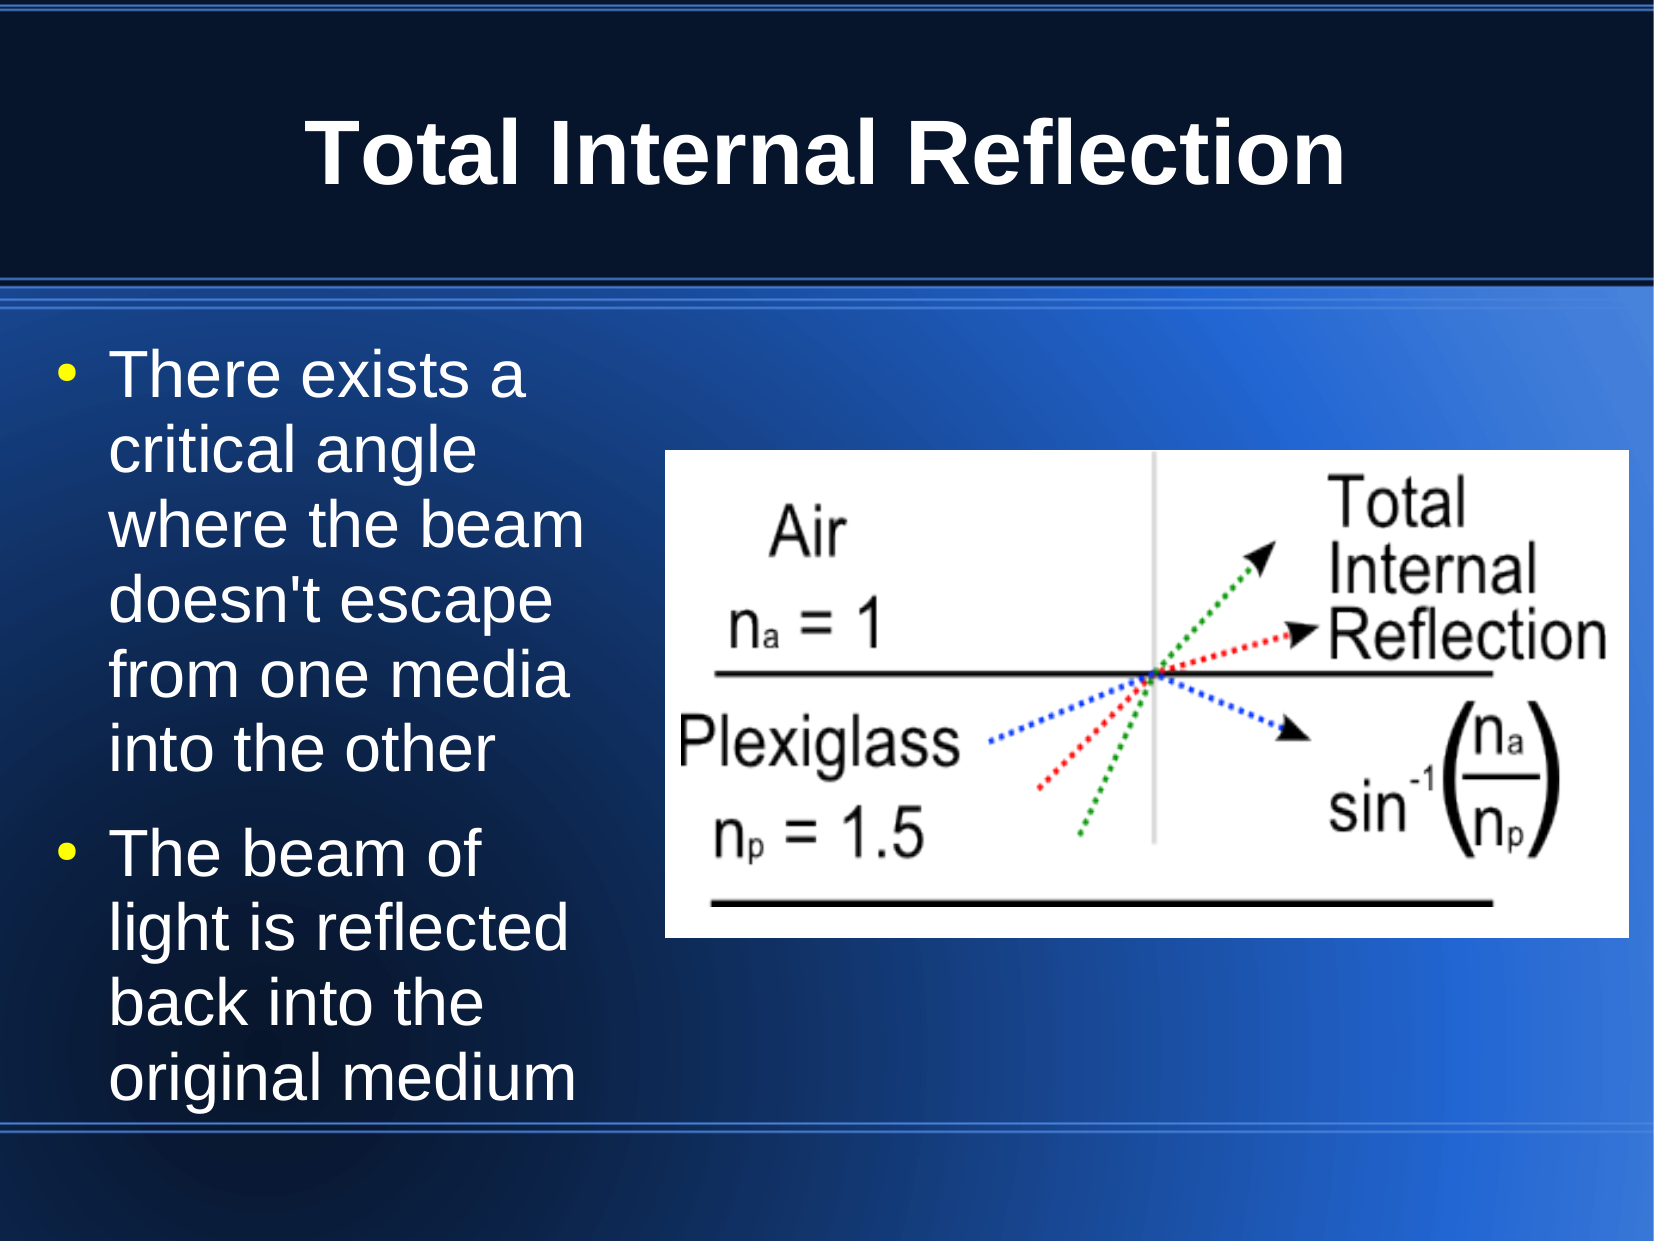

# Total Internal Reflection
There exists a critical angle where the beam doesn't escape from one media into the other
The beam of light is reflected back into the original medium